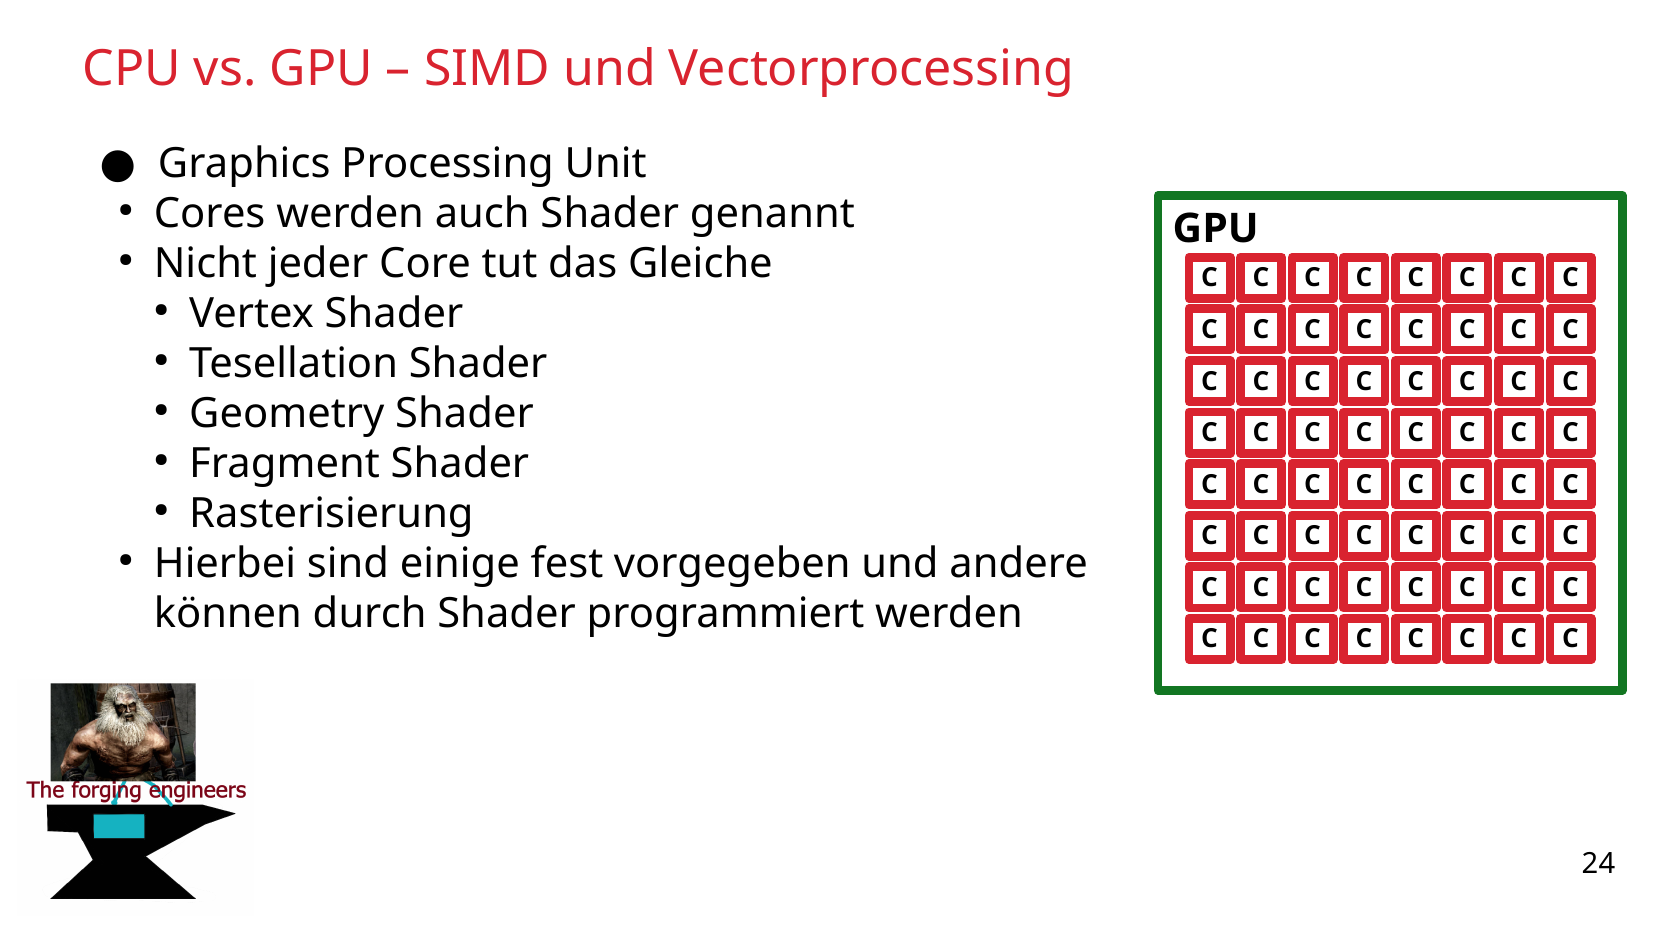

# CPU vs. GPU – SIMD und Vectorprocessing
Graphics Processing Unit
Cores werden auch Shader genannt
Nicht jeder Core tut das Gleiche
Vertex Shader
Tesellation Shader
Geometry Shader
Fragment Shader
Rasterisierung
Hierbei sind einige fest vorgegeben und andere können durch Shader programmiert werden